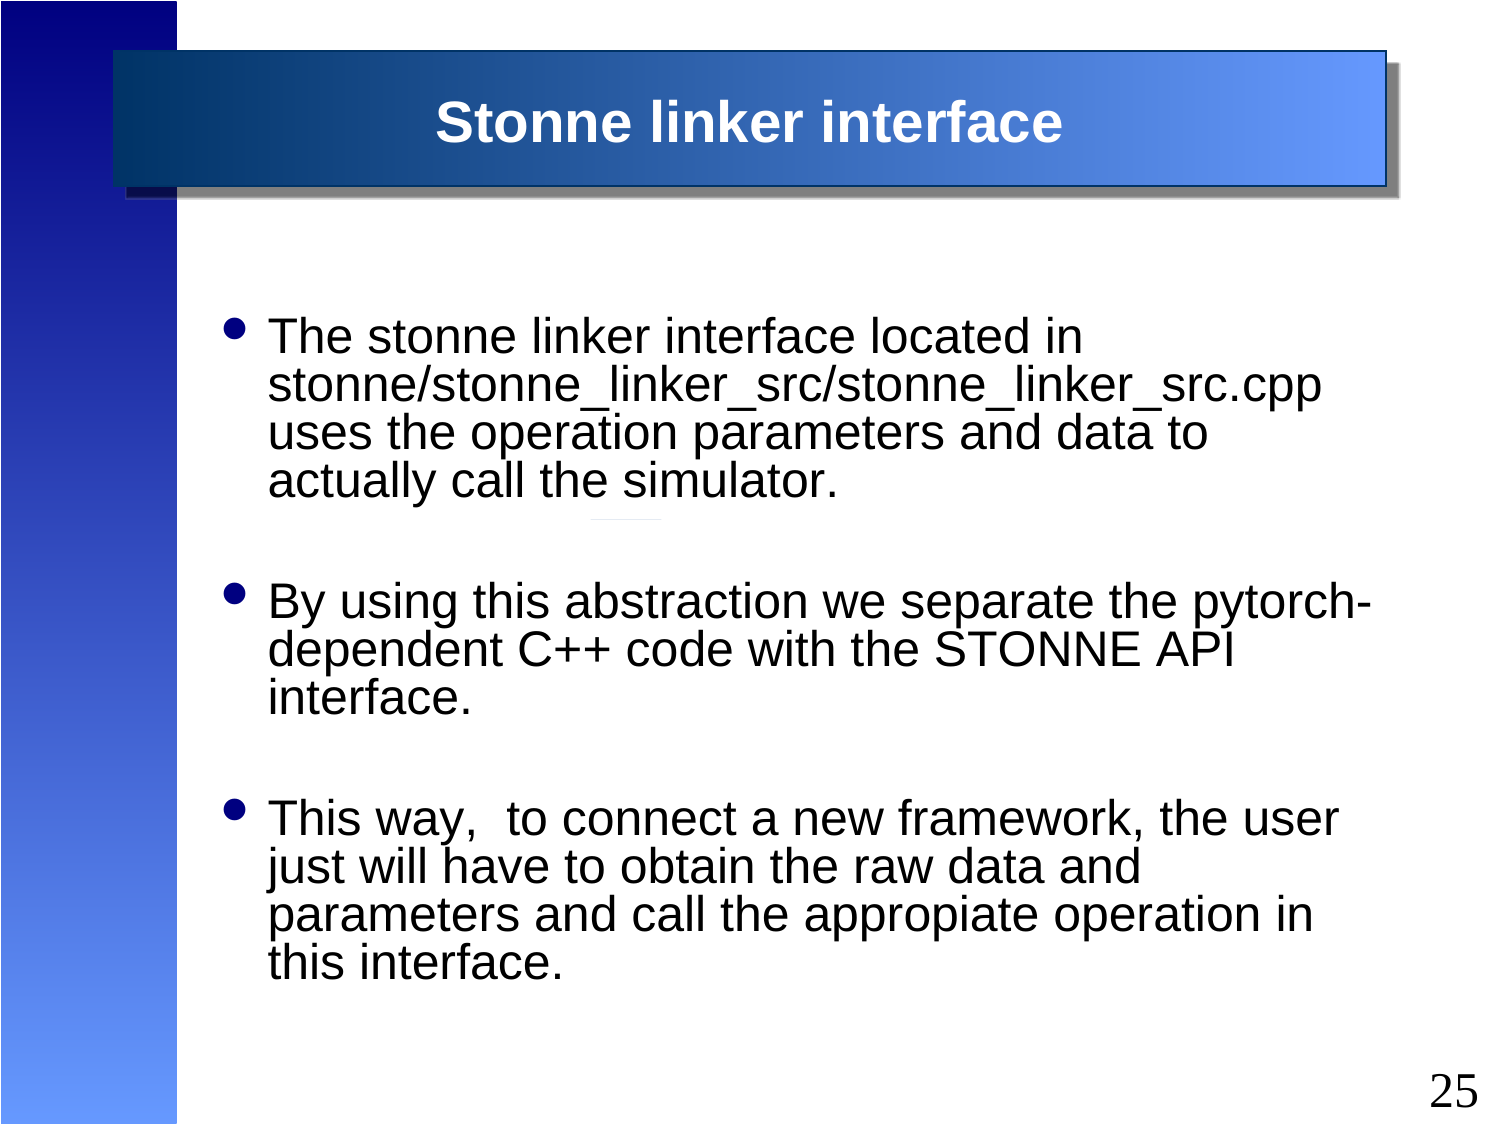

# Stonne linker interface
The stonne linker interface located in stonne/stonne_linker_src/stonne_linker_src.cpp uses the operation parameters and data to actually call the simulator.
By using this abstraction we separate the pytorch-dependent C++ code with the STONNE API interface.
This way, to connect a new framework, the user just will have to obtain the raw data and parameters and call the appropiate operation in this interface.